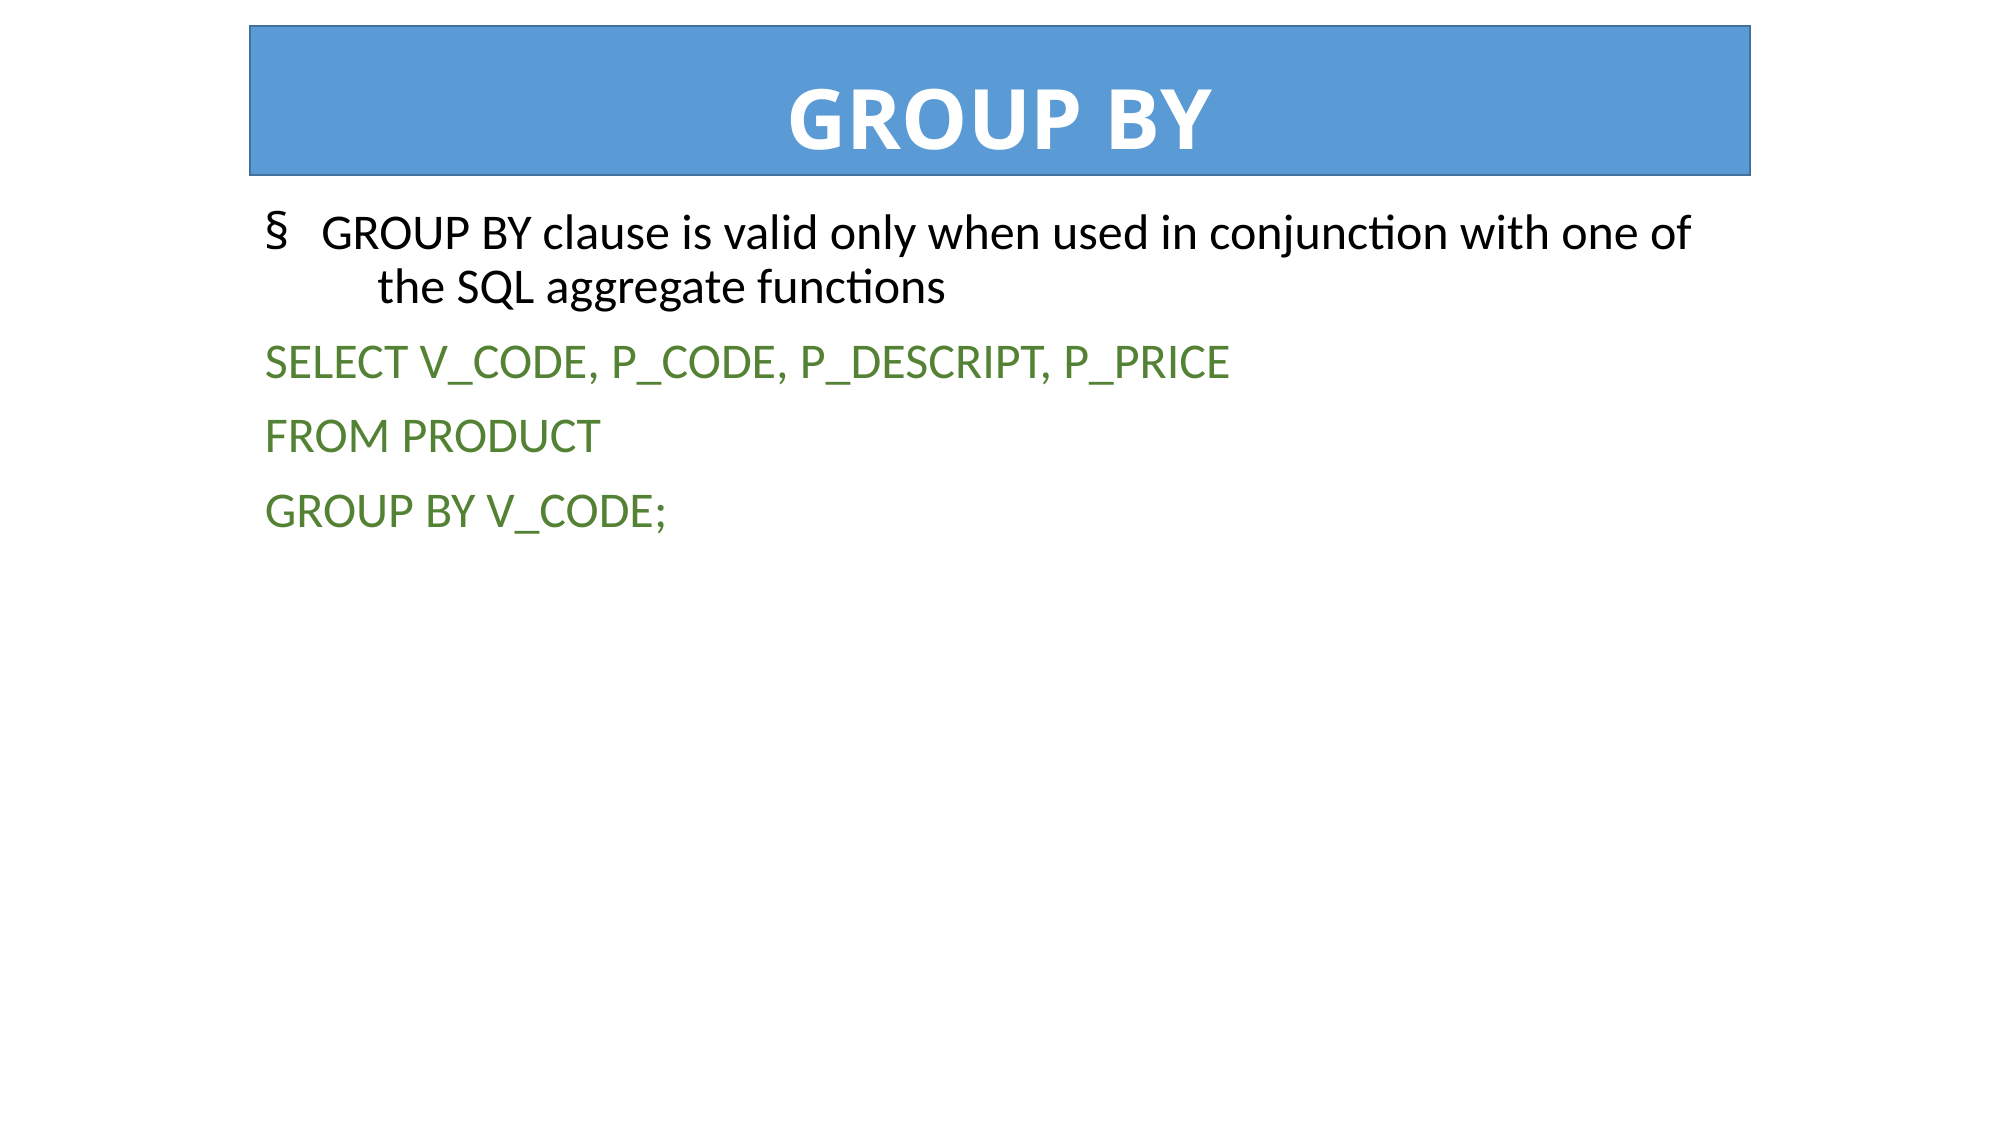

# GROUP BY
GROUP BY clause is valid only when used in conjunction with one of the SQL aggregate functions
SELECT V_CODE, P_CODE, P_DESCRIPT, P_PRICE
FROM PRODUCT
GROUP BY V_CODE;